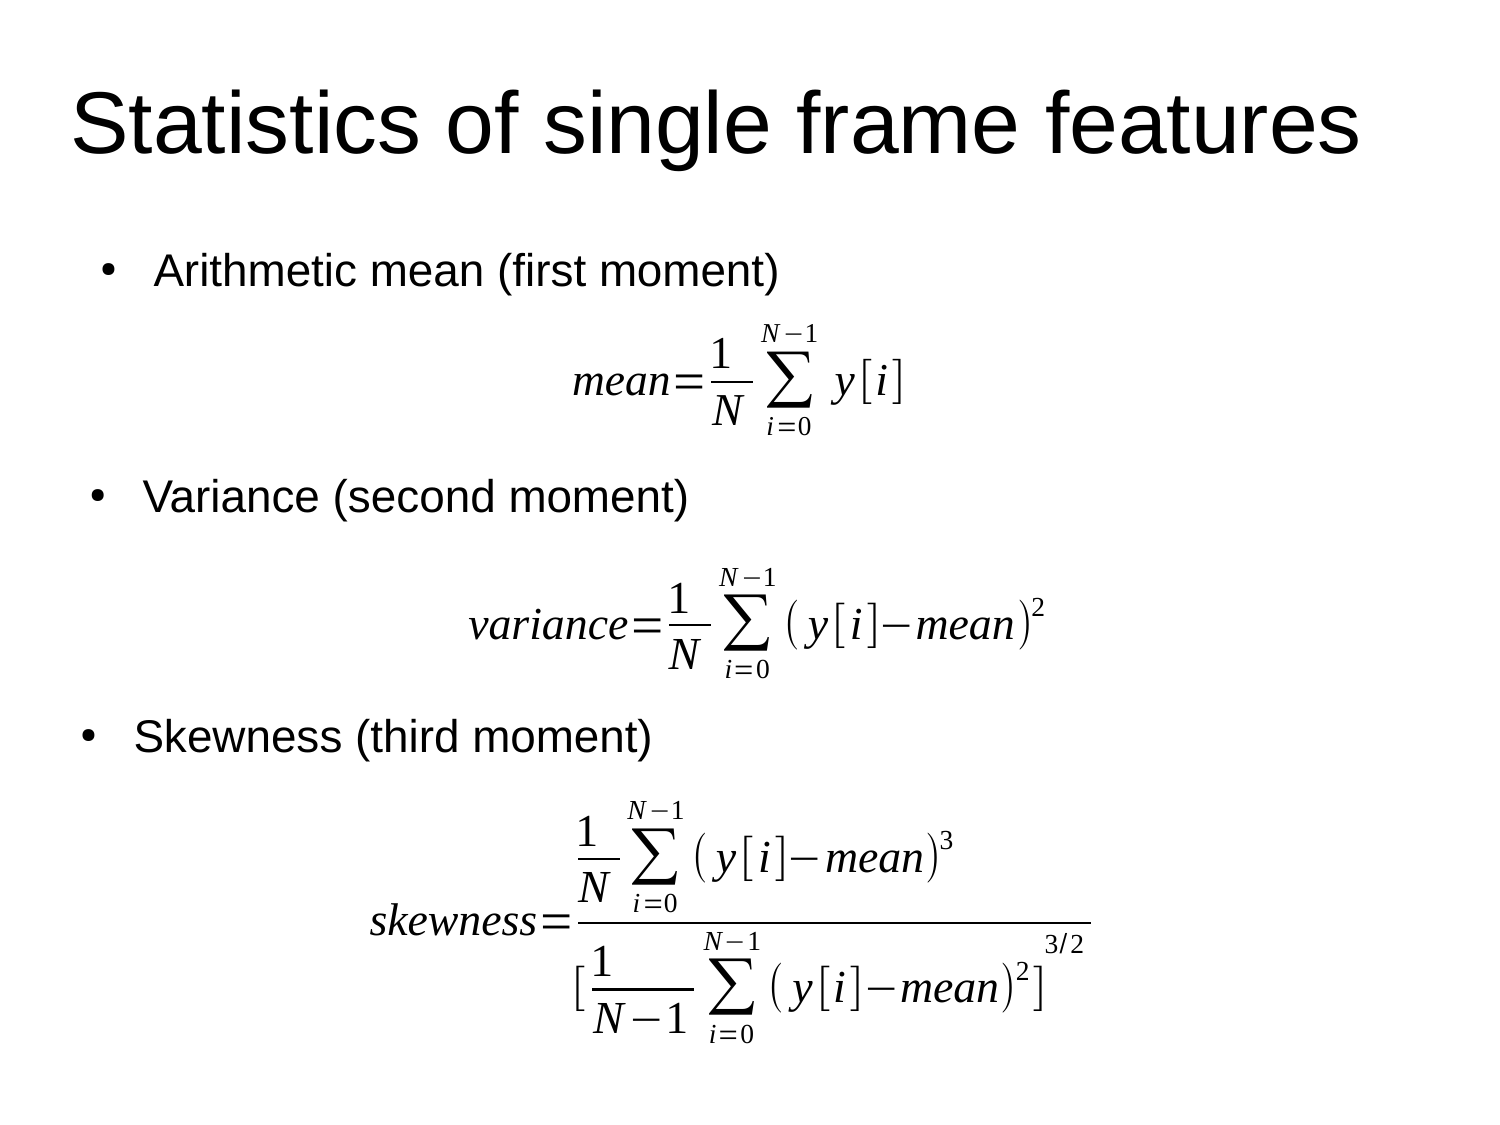

Statistics of single frame features
# Arithmetic mean (first moment)
Variance (second moment)
Skewness (third moment)